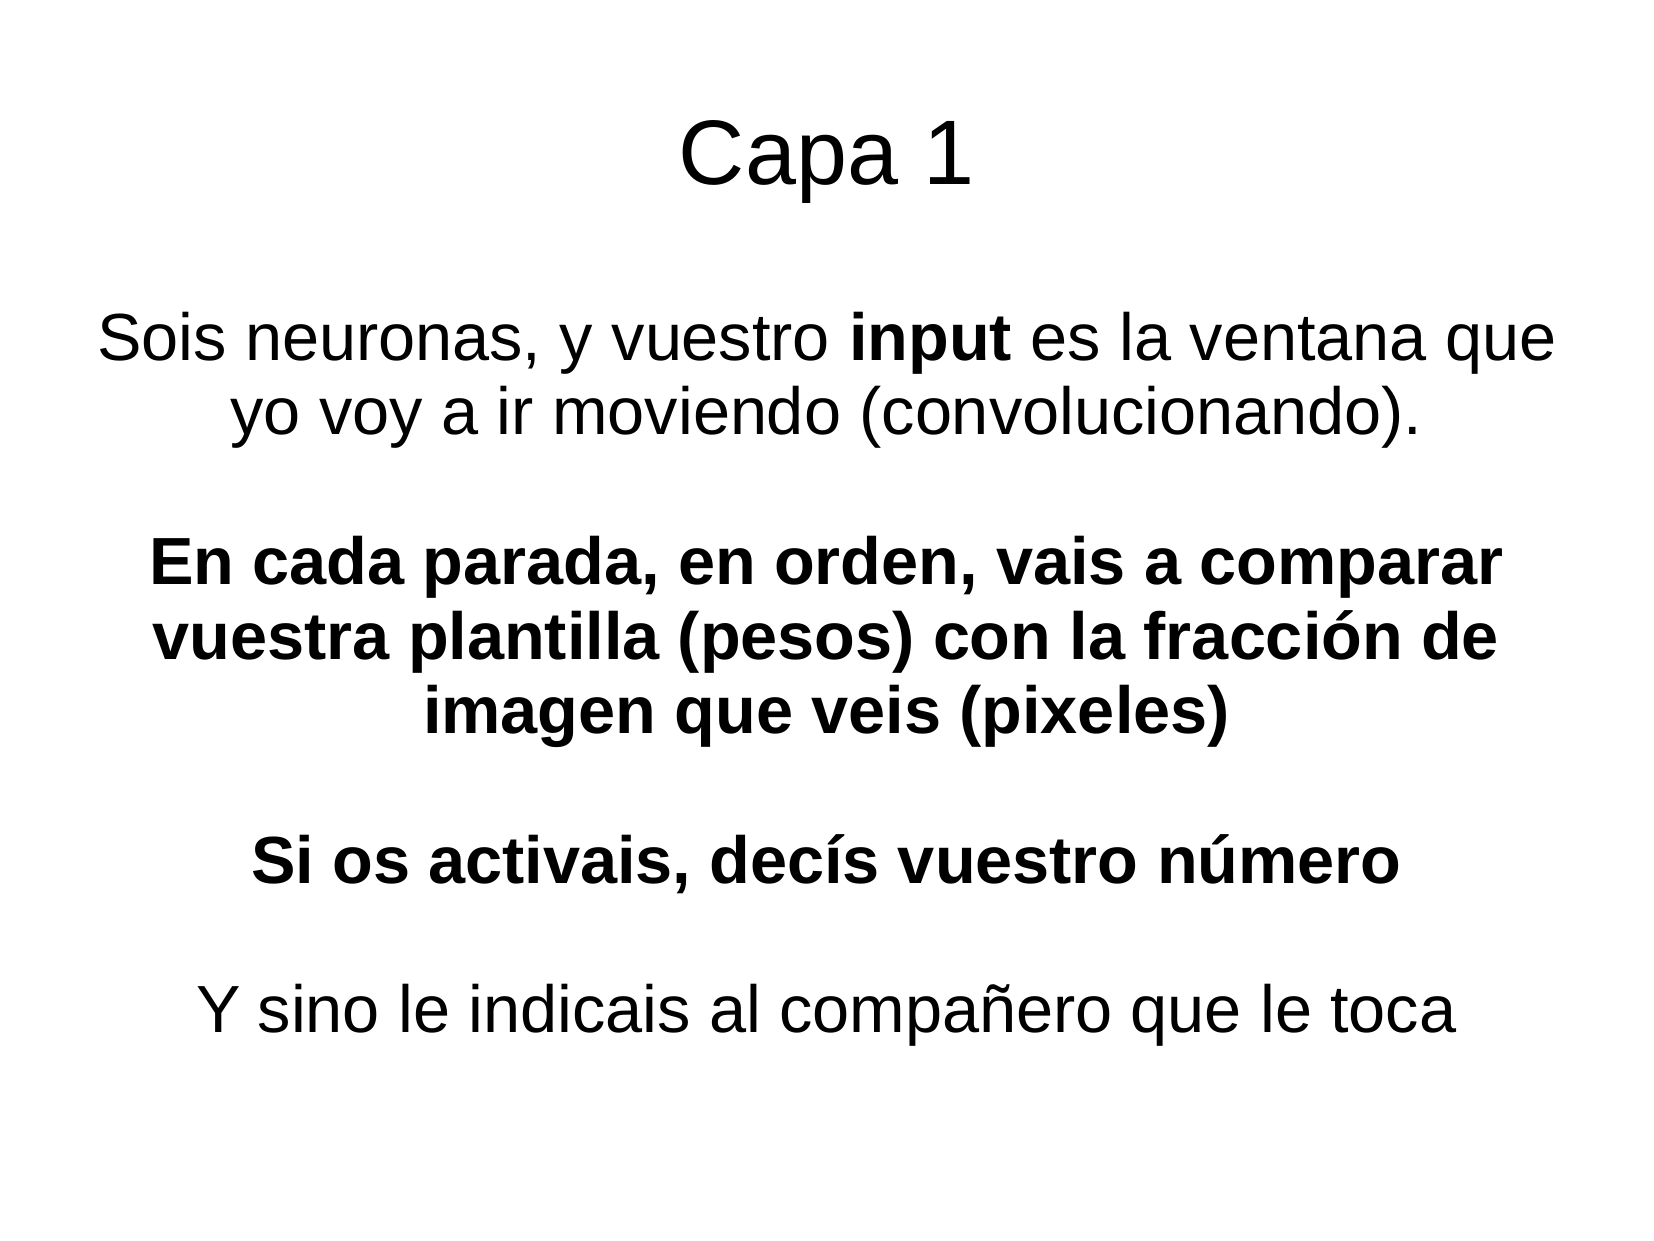

# Capa 1
Sois neuronas, y vuestro input es la ventana que yo voy a ir moviendo (convolucionando).
En cada parada, en orden, vais a comparar vuestra plantilla (pesos) con la fracción de imagen que veis (pixeles)
Si os activais, decís vuestro número
Y sino le indicais al compañero que le toca